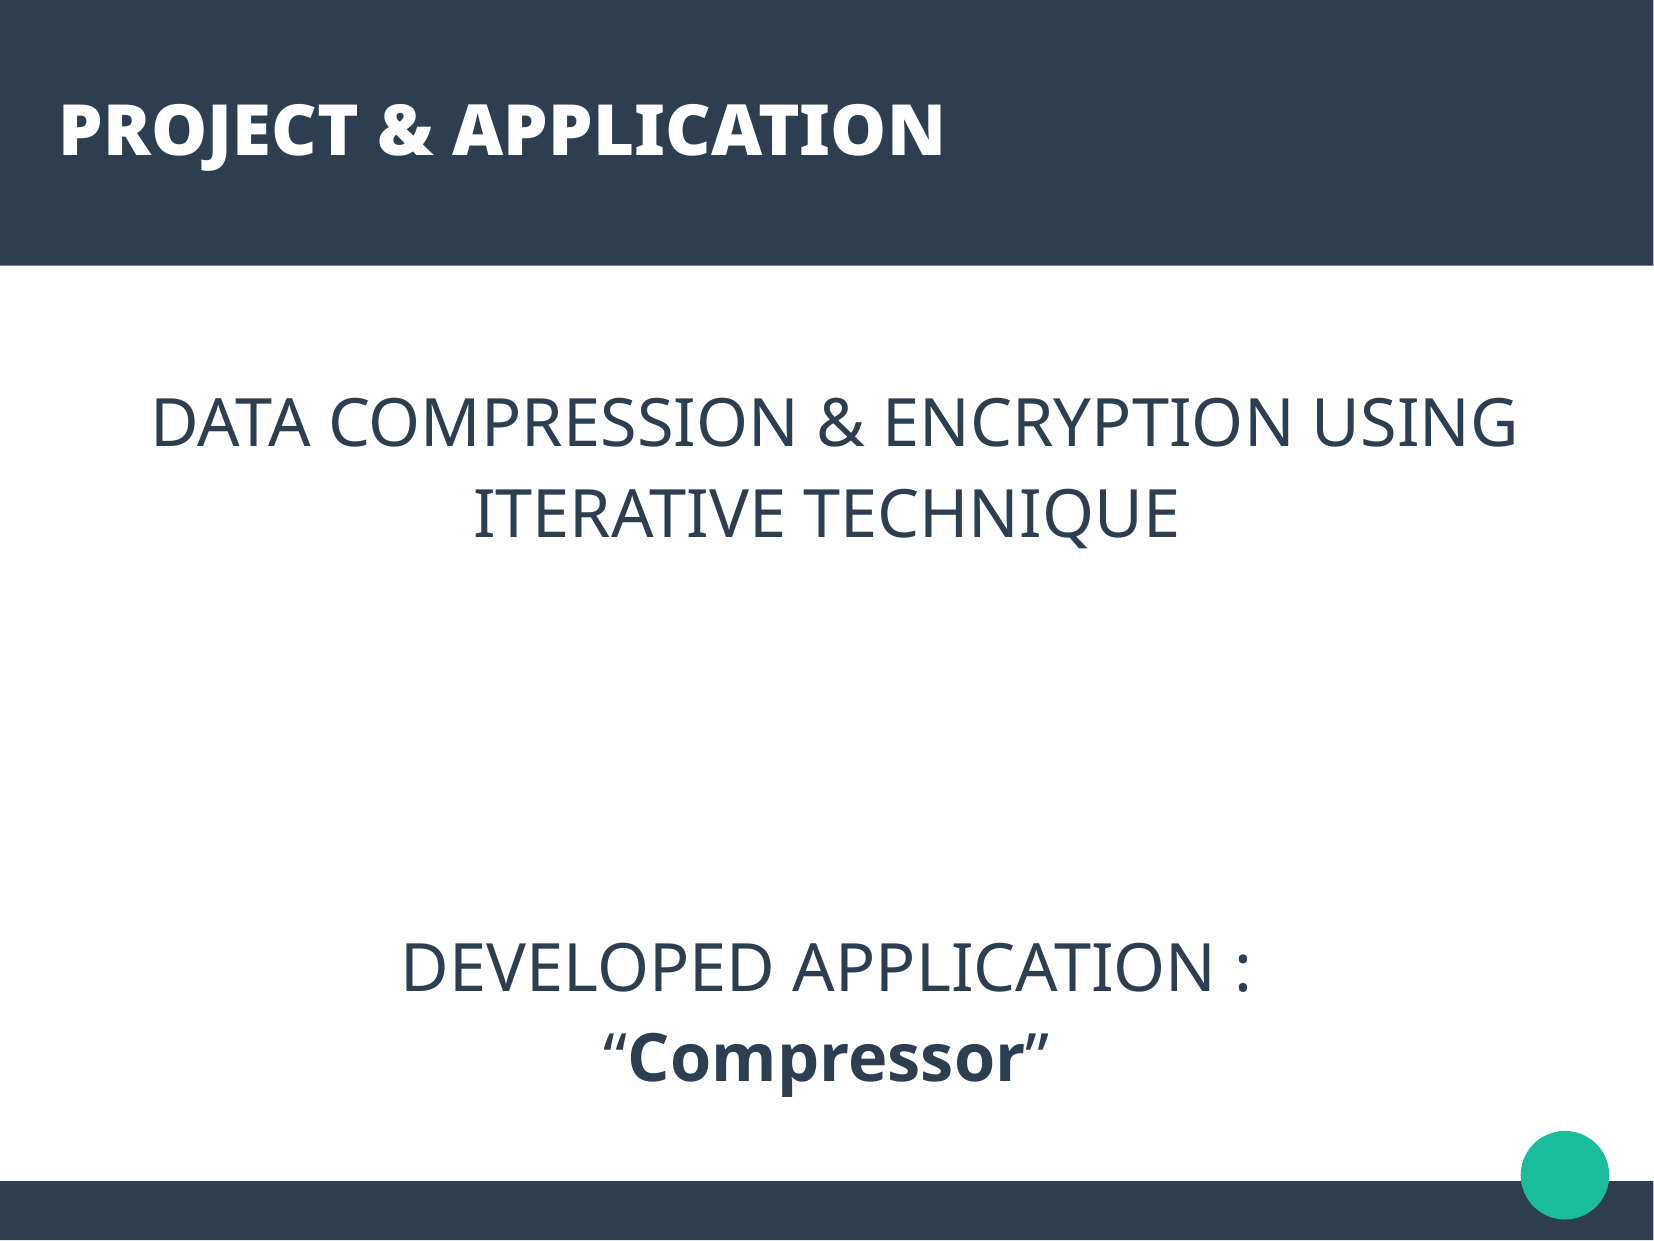

# PROJECT & APPLICATION
 DATA COMPRESSION & ENCRYPTION USING ITERATIVE TECHNIQUE
DEVELOPED APPLICATION :
“Compressor”